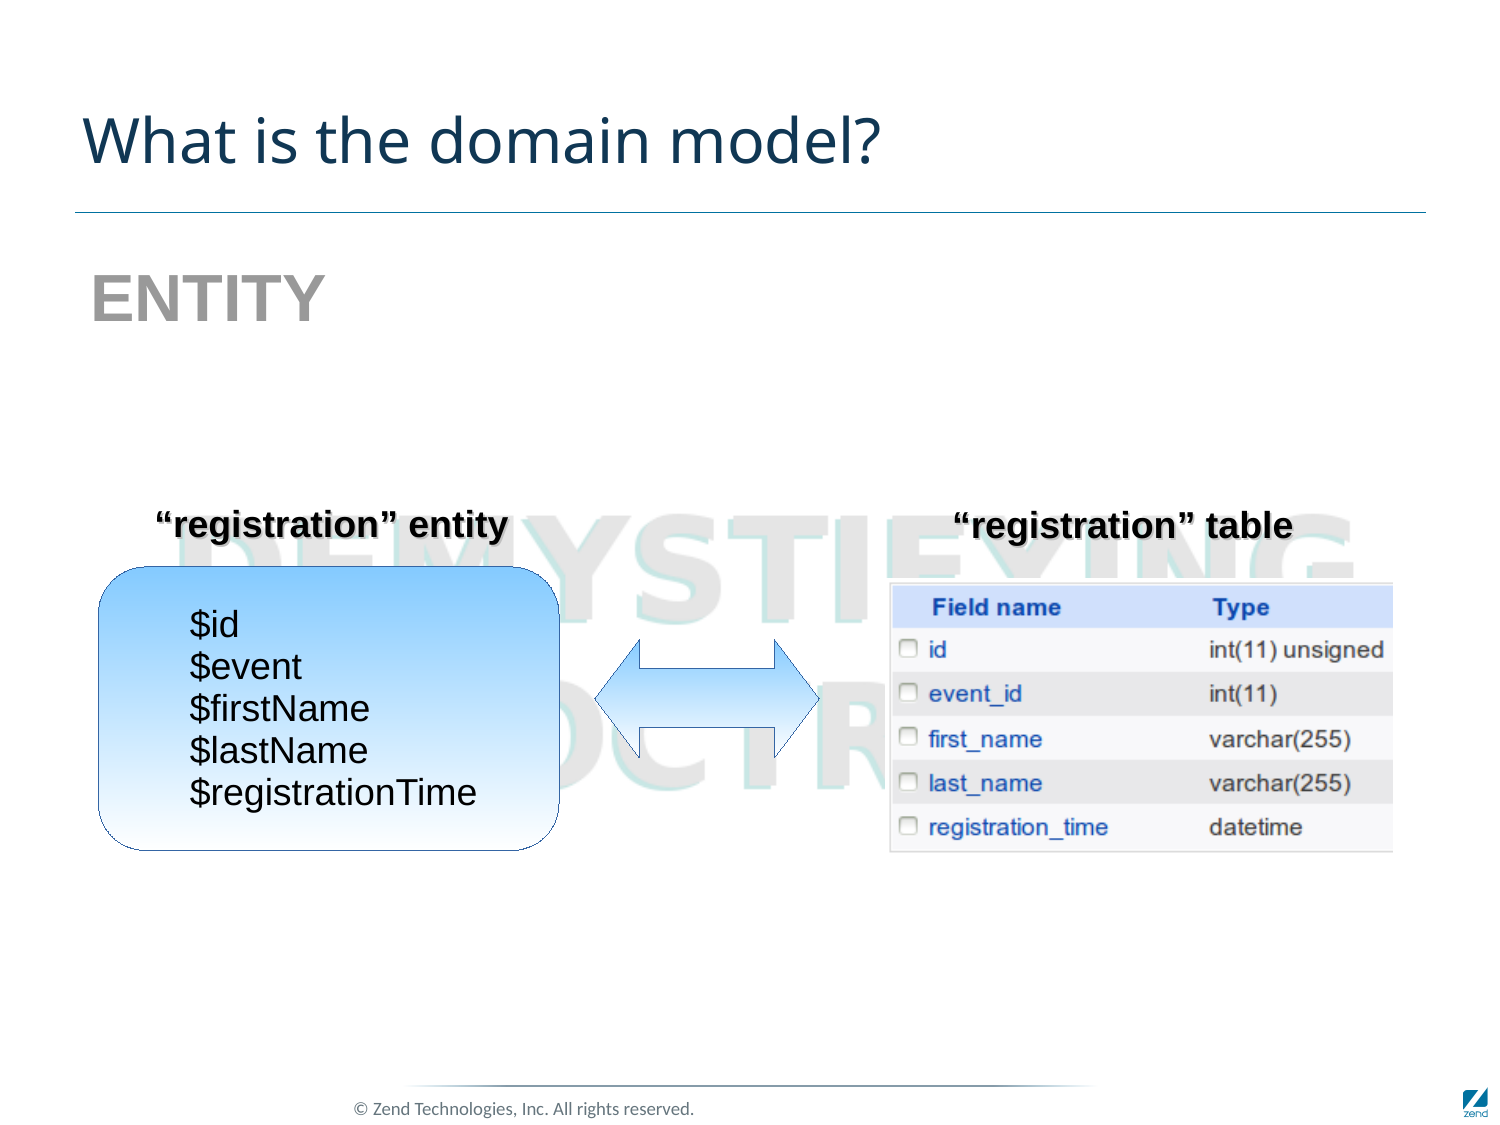

# What is the domain model?
entity
“registration” entity
 $id
 $event
 $firstName
 $lastName
 $registrationTime
“registration” table